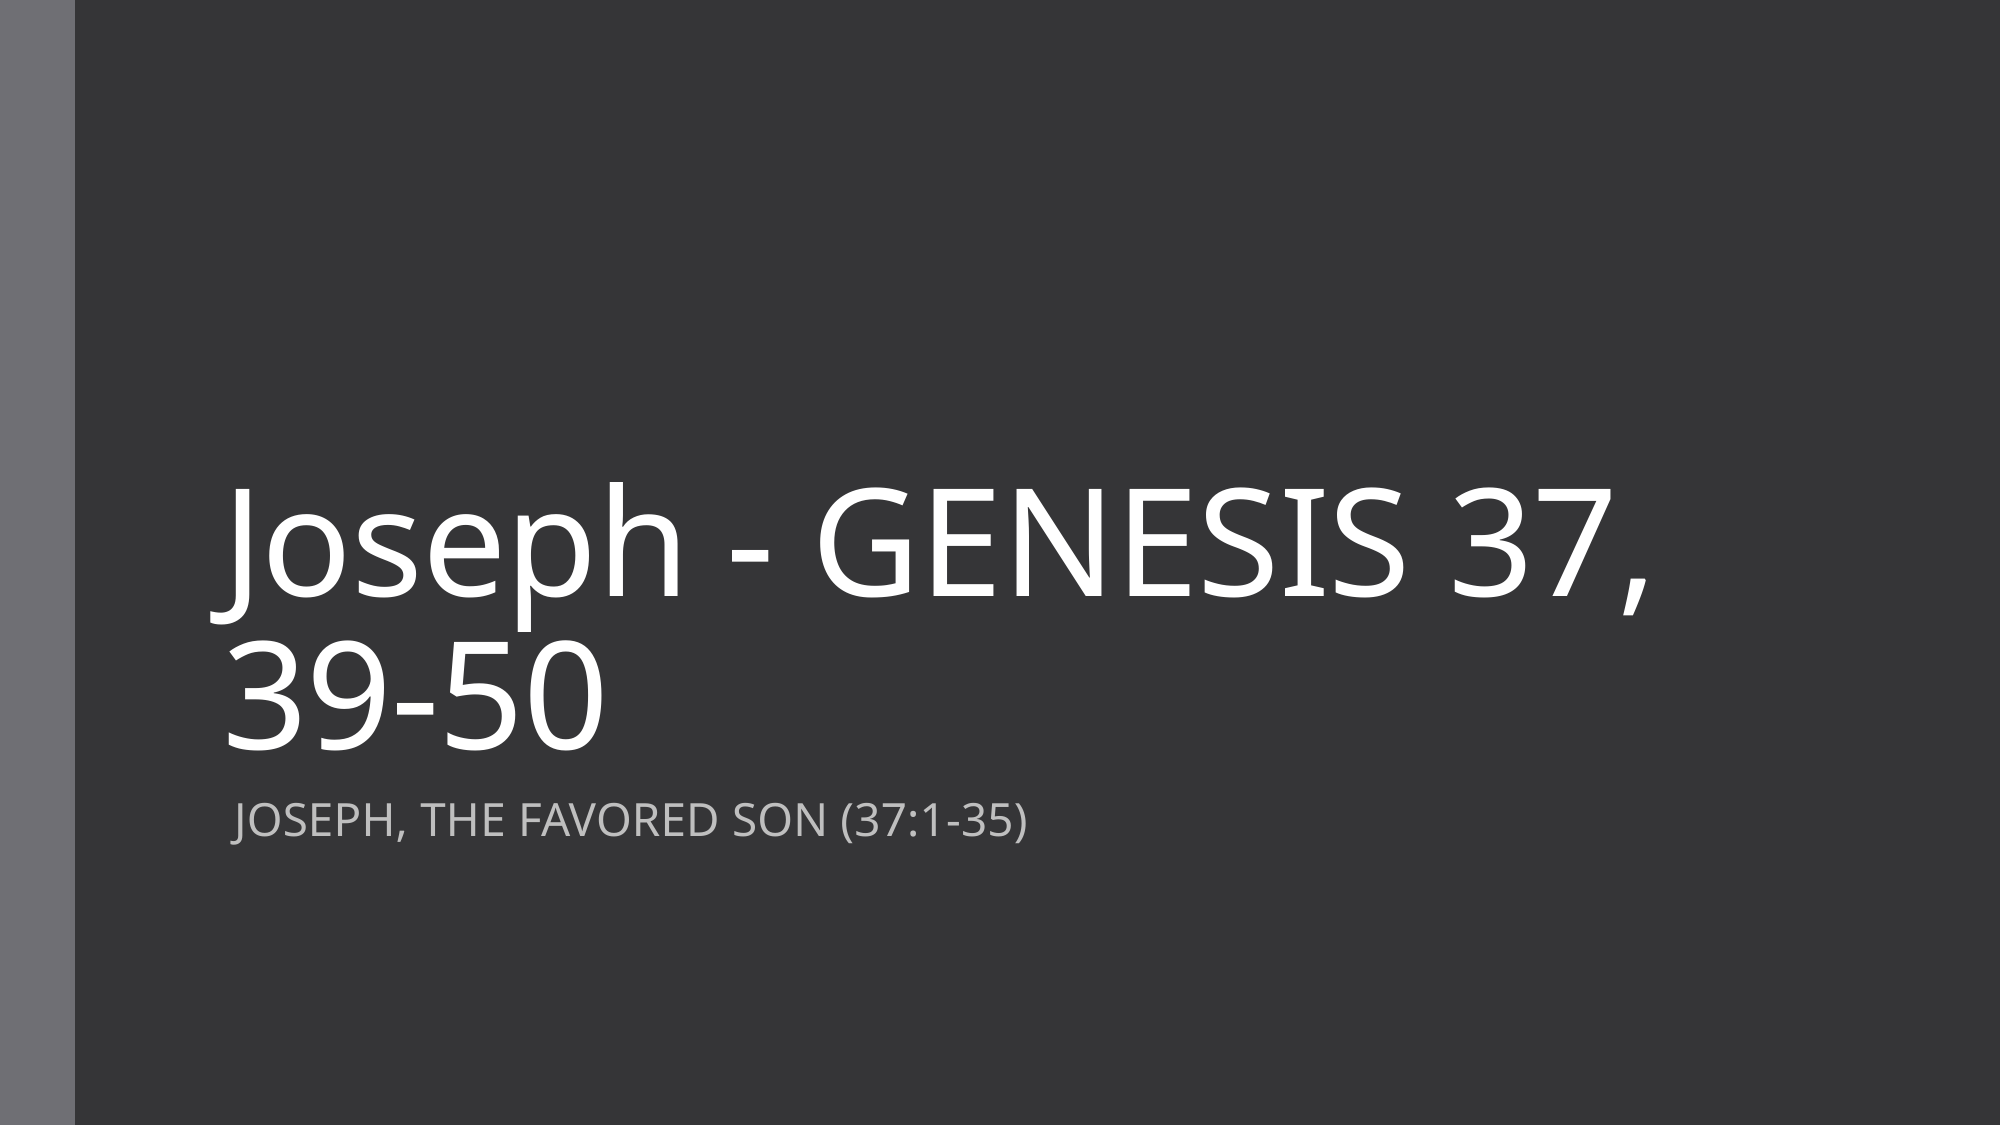

# Joseph - GENESIS 37, 39-50
 JOSEPH, THE FAVORED SON (37:1-35)